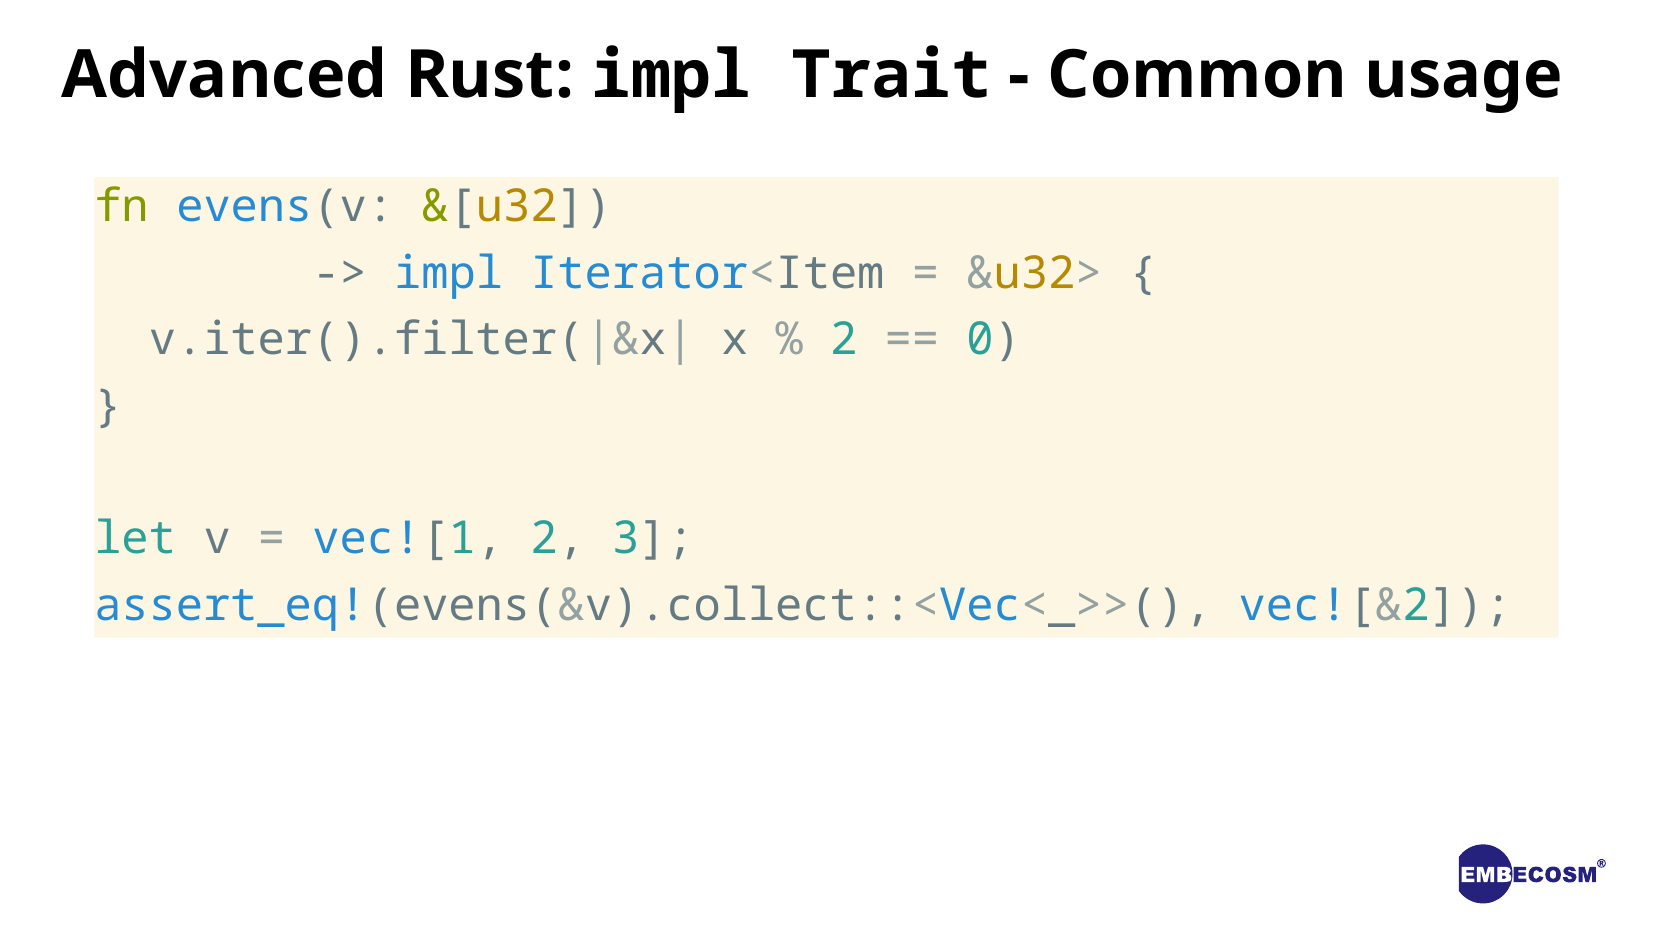

# Advanced Rust: impl Trait - Common usage
fn evens(v: &[u32])
 -> impl Iterator<Item = &u32> {
 v.iter().filter(|&x| x % 2 == 0)
}
let v = vec![1, 2, 3];
assert_eq!(evens(&v).collect::<Vec<_>>(), vec![&2]);